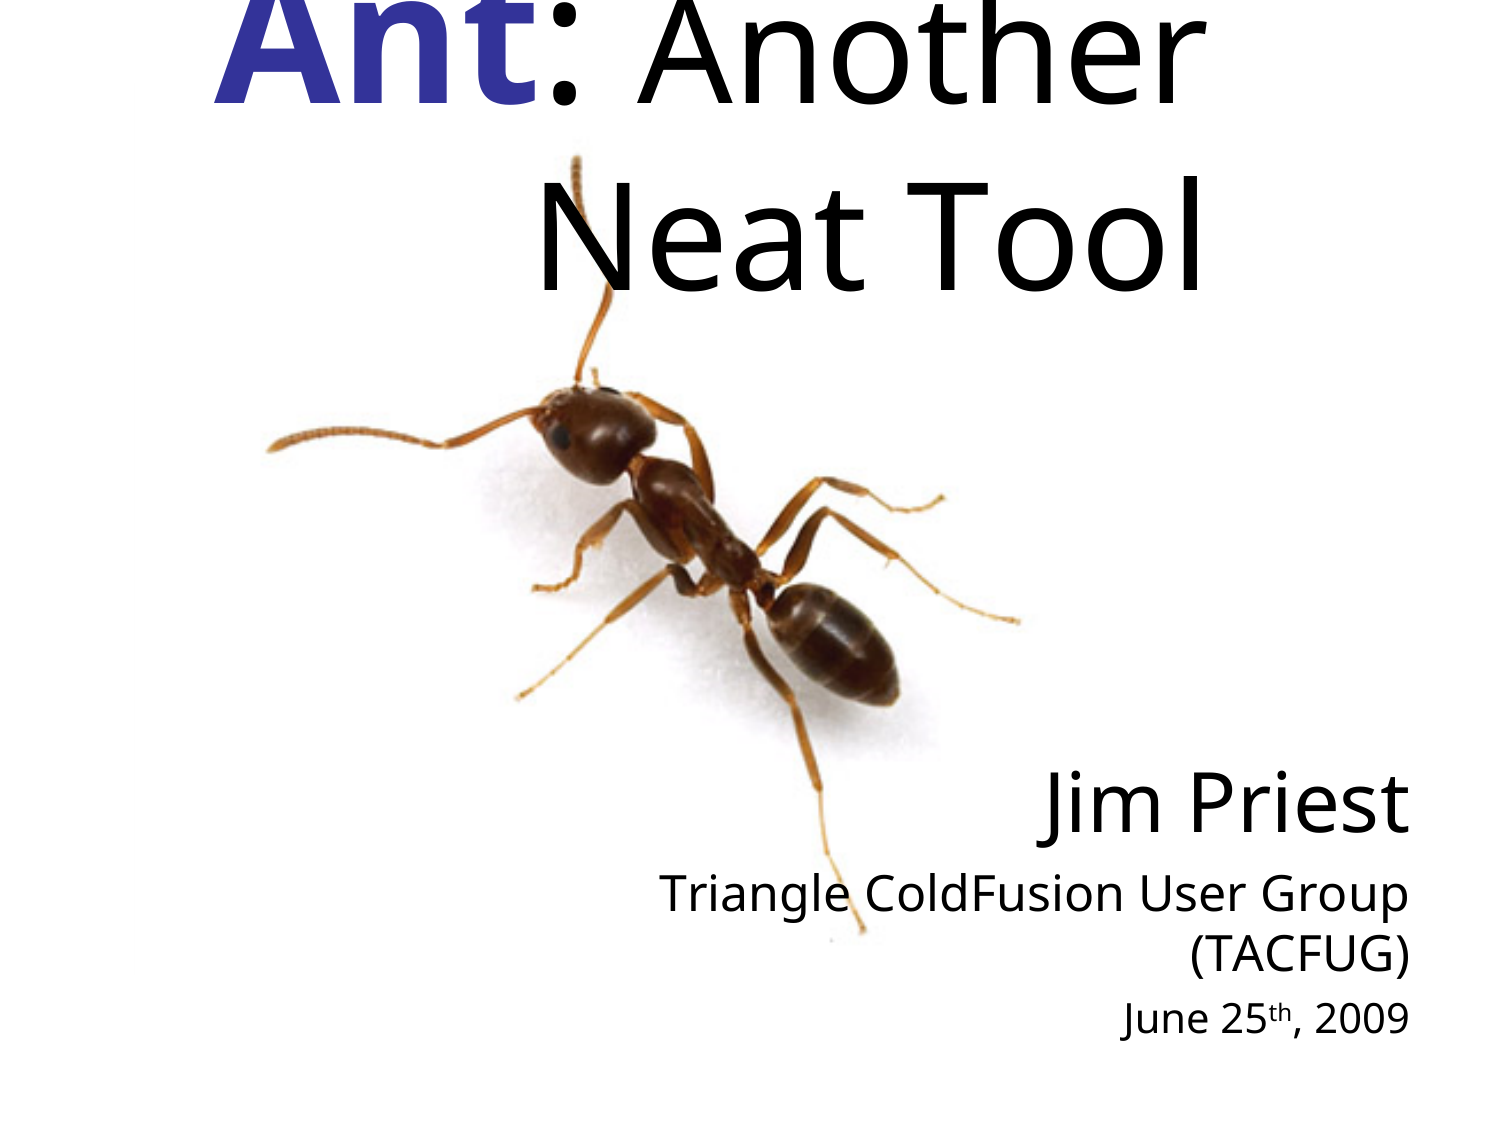

# Ant: Another Neat Tool
Jim Priest
Triangle ColdFusion User Group (TACFUG)
June 25th, 2009